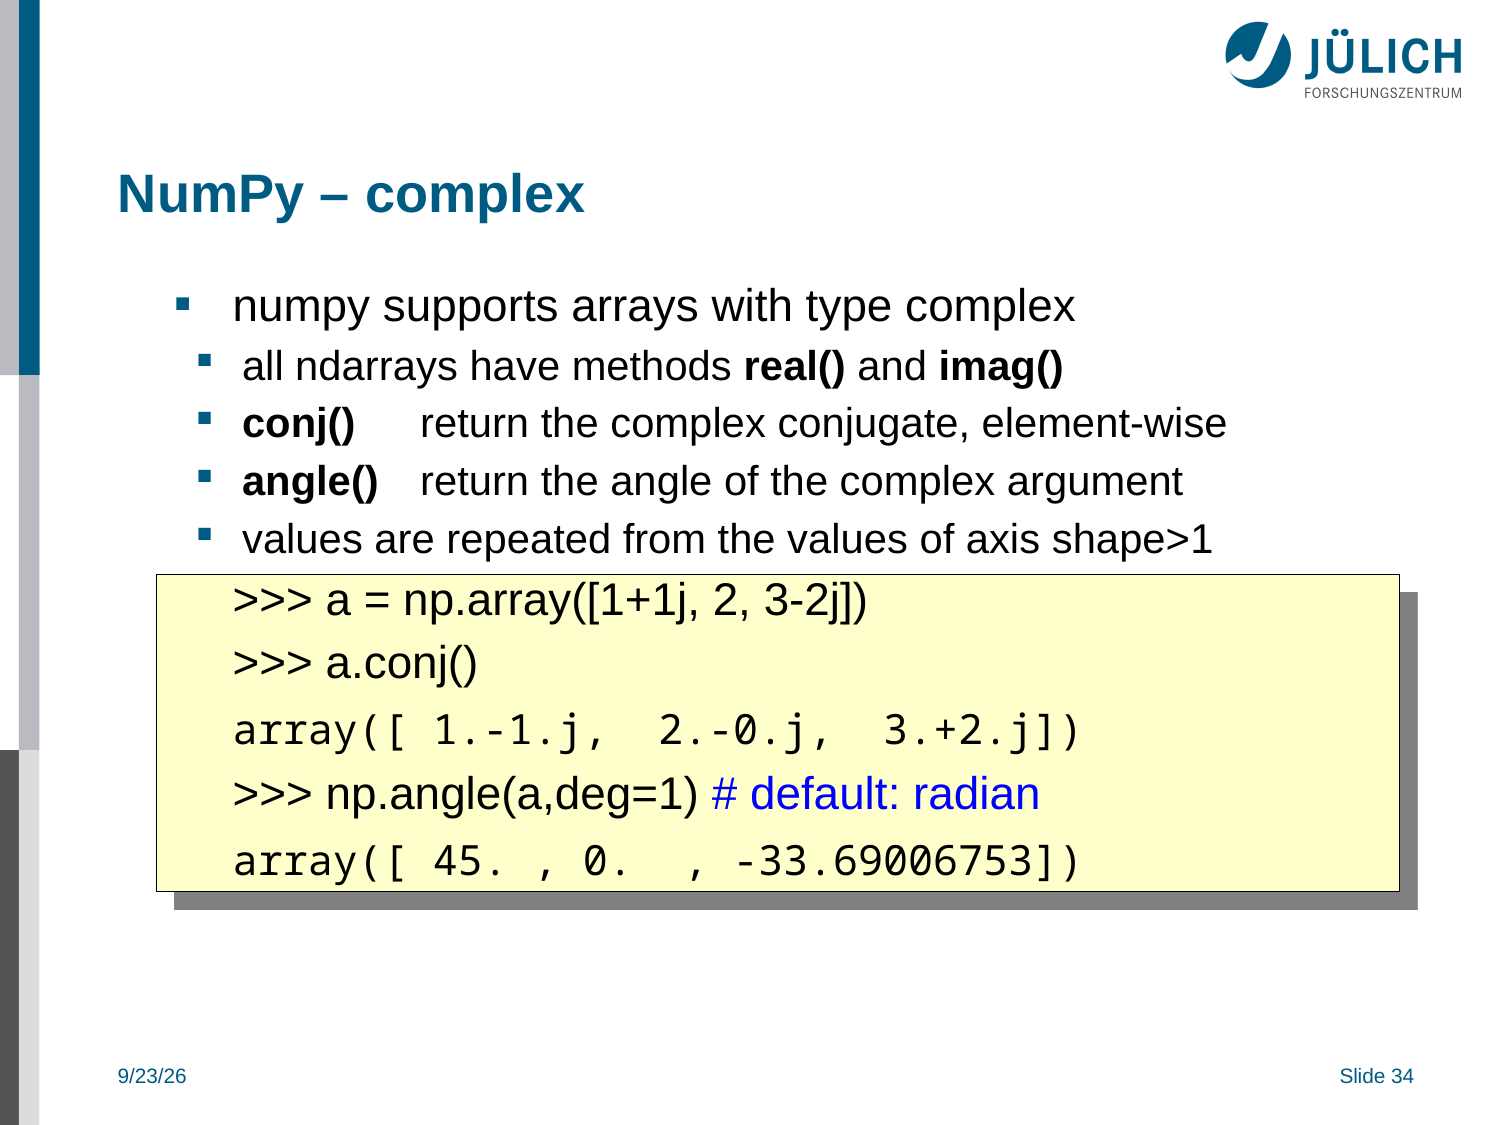

# NumPy – complex
numpy supports arrays with type complex
all ndarrays have methods real() and imag()
conj() 	return the complex conjugate, element-wise
angle() 	return the angle of the complex argument
values are repeated from the values of axis shape>1
>>> a = np.array([1+1j, 2, 3-2j])
>>> a.conj()
array([ 1.-1.j, 2.-0.j, 3.+2.j])
>>> np.angle(a,deg=1) # default: radian
array([ 45. , 0. , -33.69006753])